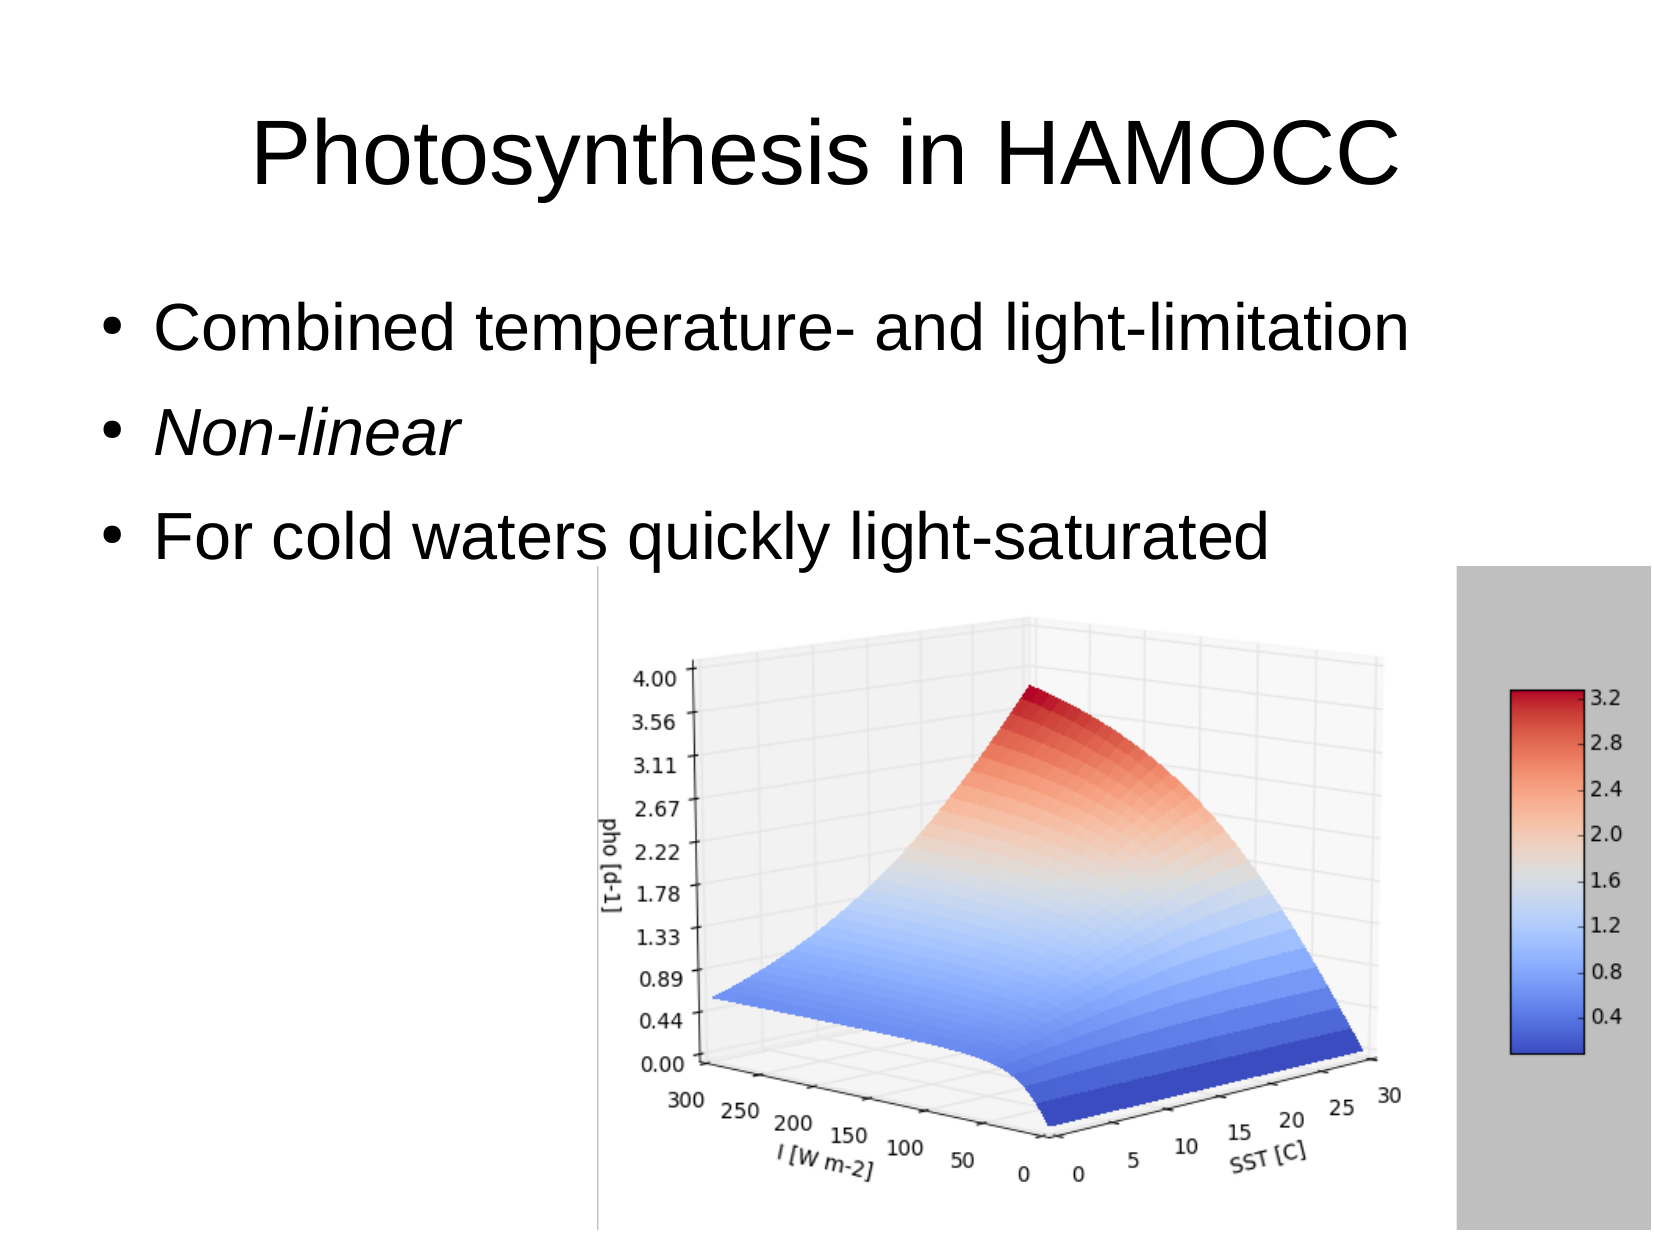

# Photosynthesis in HAMOCC
Combined temperature- and light-limitation
Non-linear
For cold waters quickly light-saturated